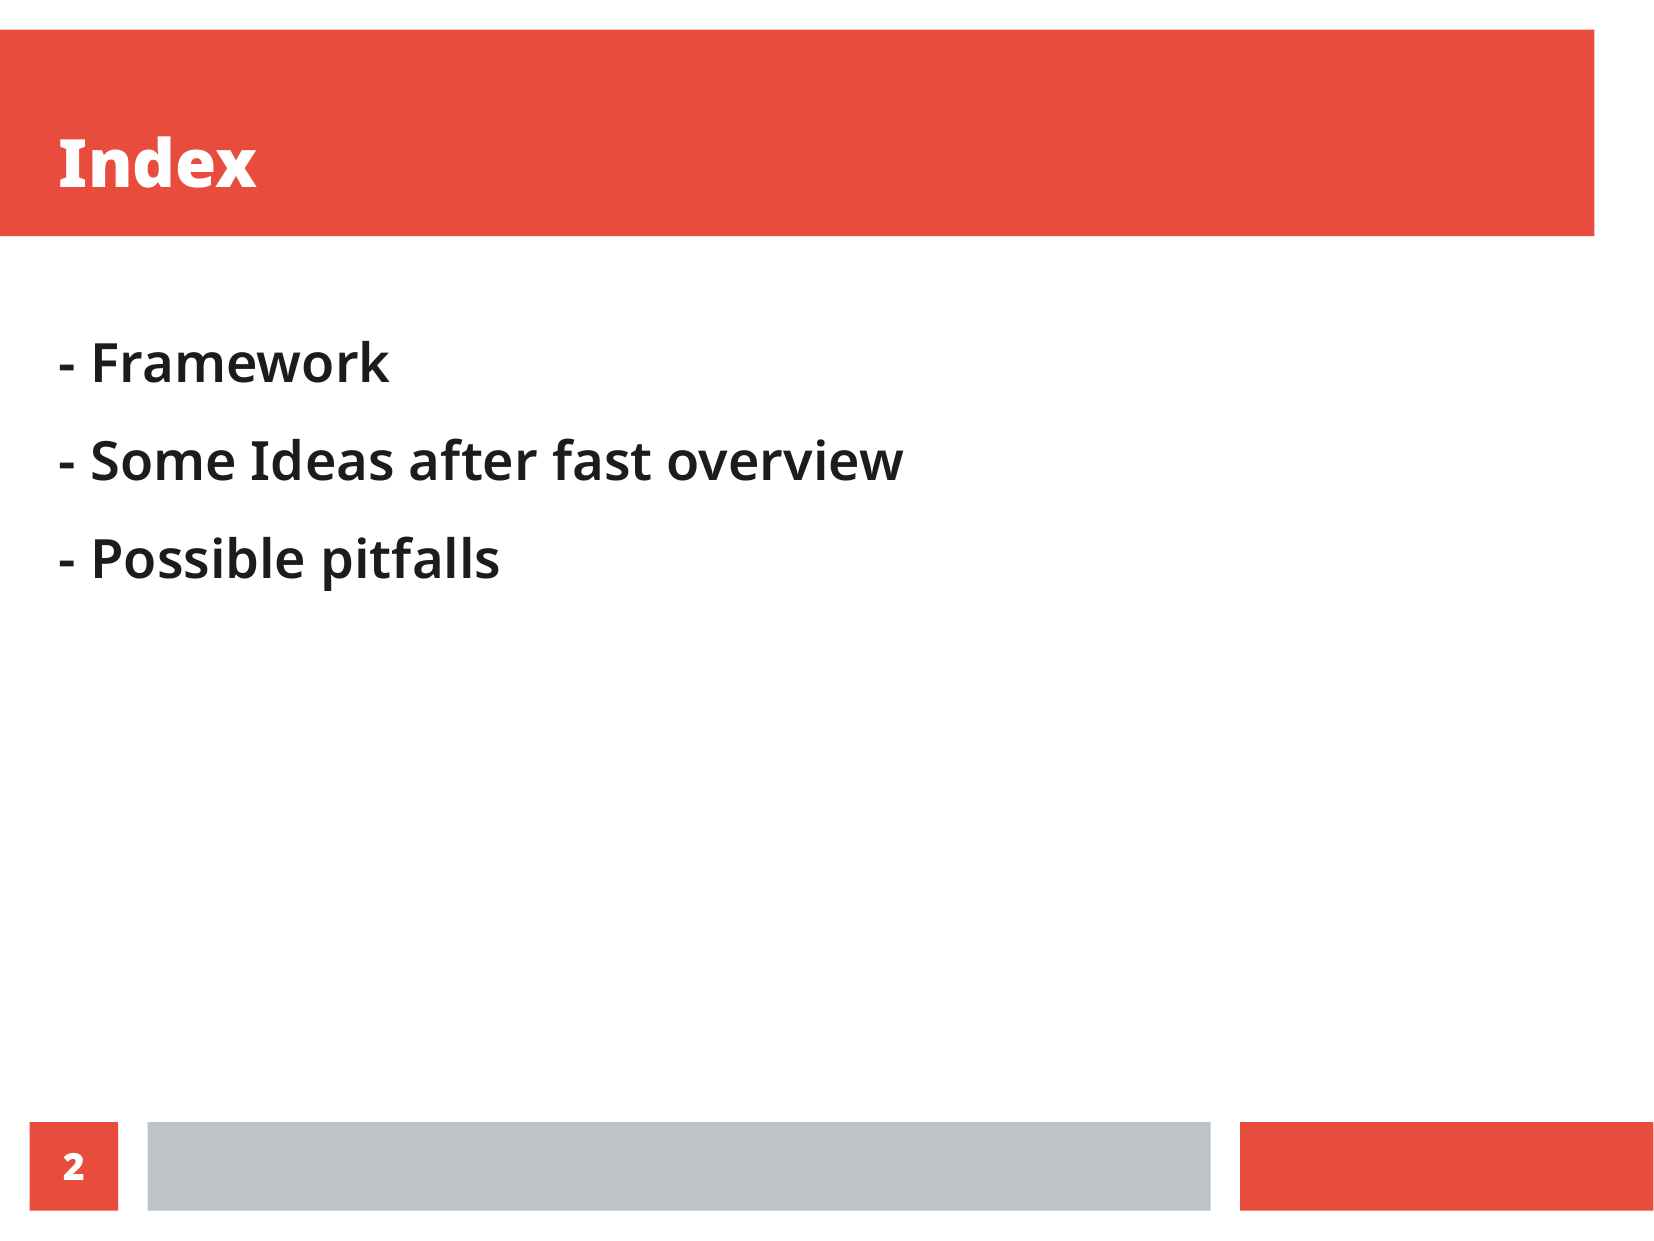

# Index
- Framework
- Some Ideas after fast overview
- Possible pitfalls
2